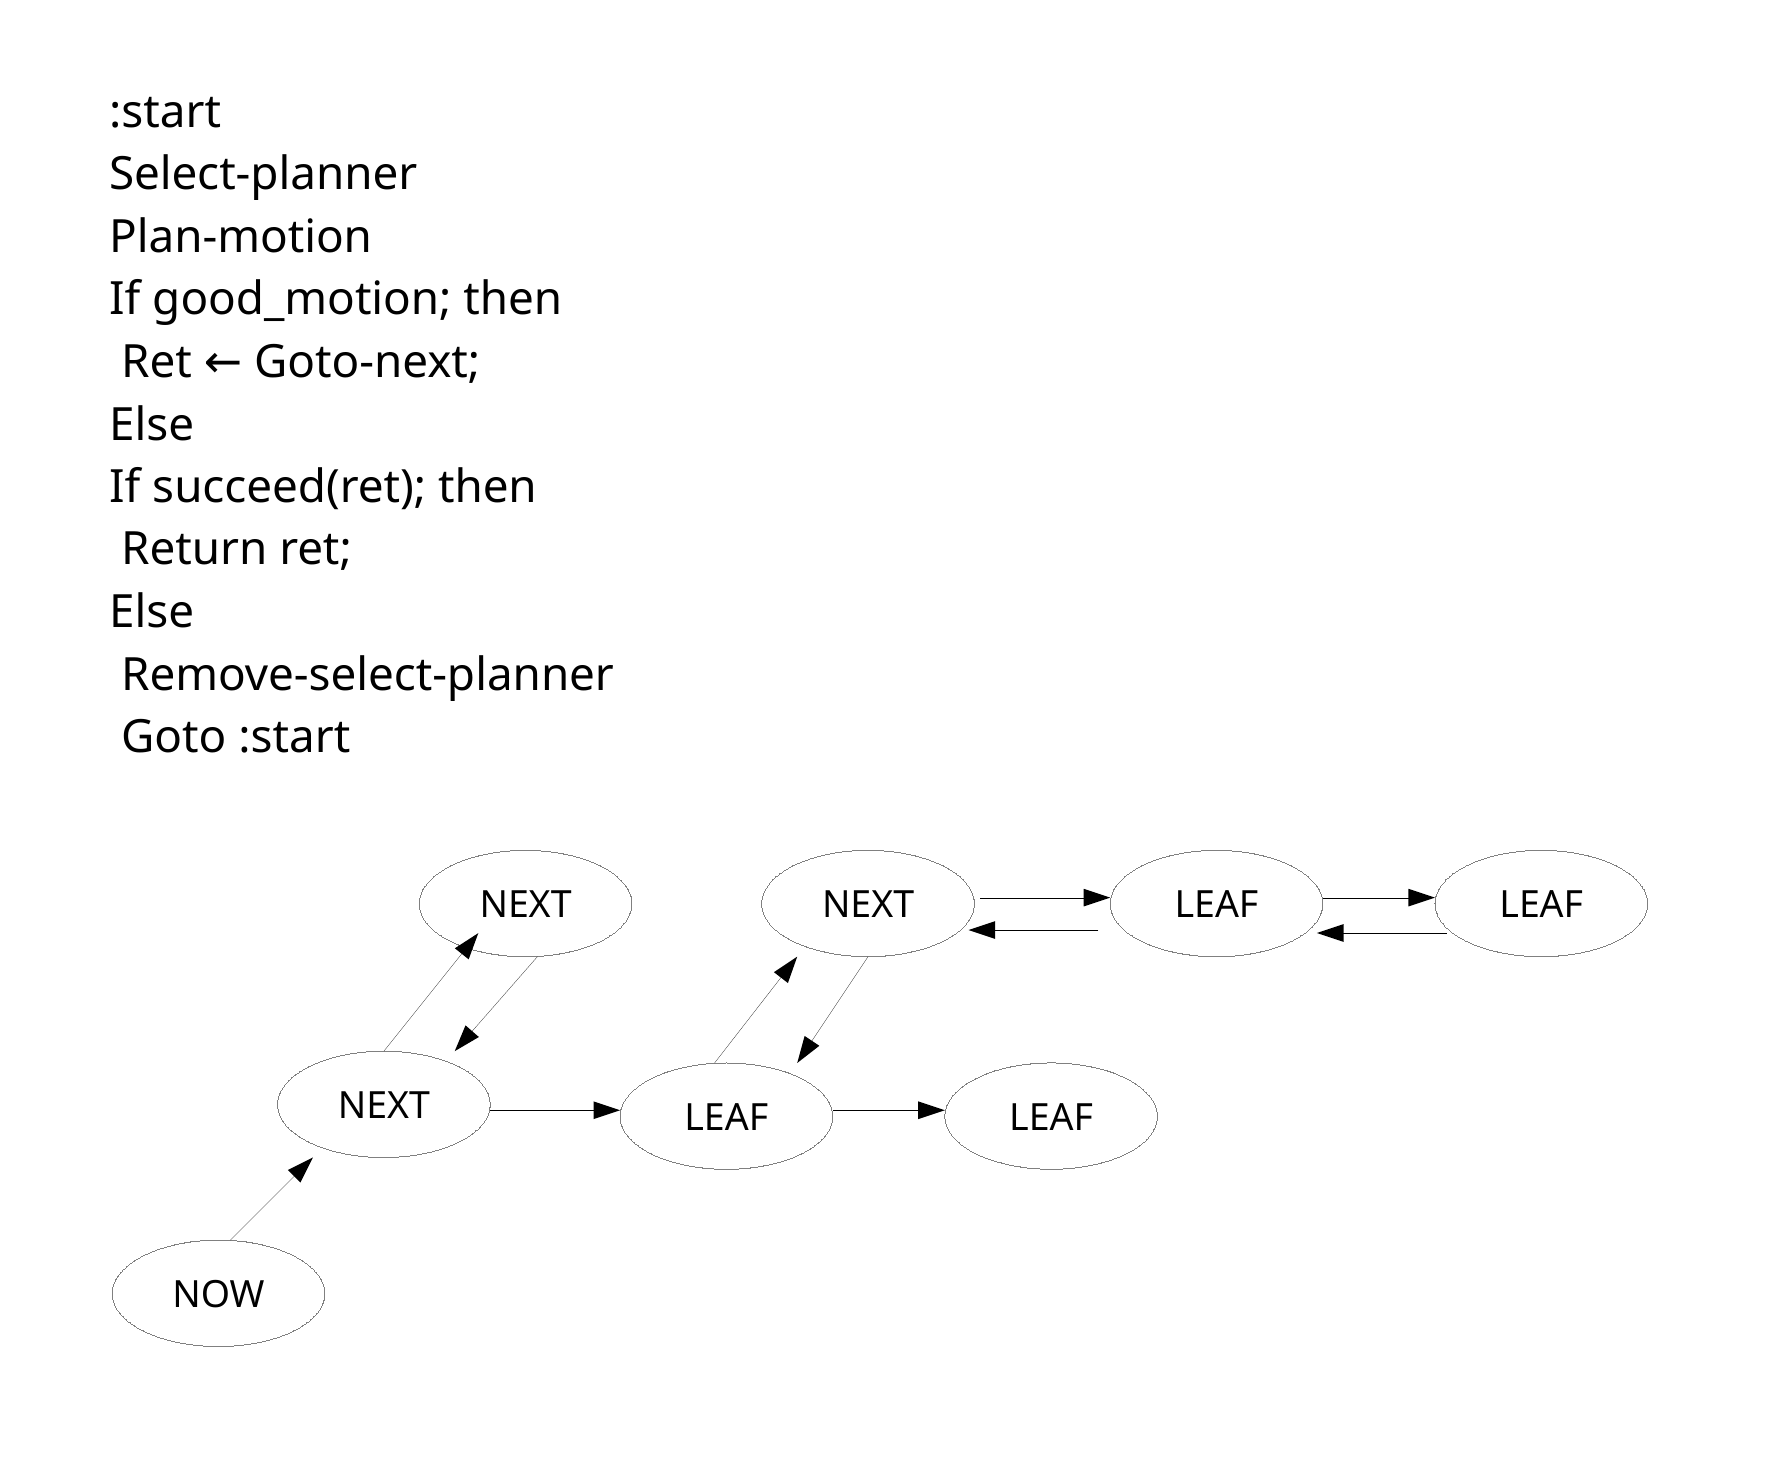

:start
Select-planner
Plan-motion
If good_motion; then
 Ret ← Goto-next;
Else
If succeed(ret); then
 Return ret;
Else
 Remove-select-planner
 Goto :start
NEXT
LEAF
NEXT
LEAF
NEXT
LEAF
LEAF
NOW